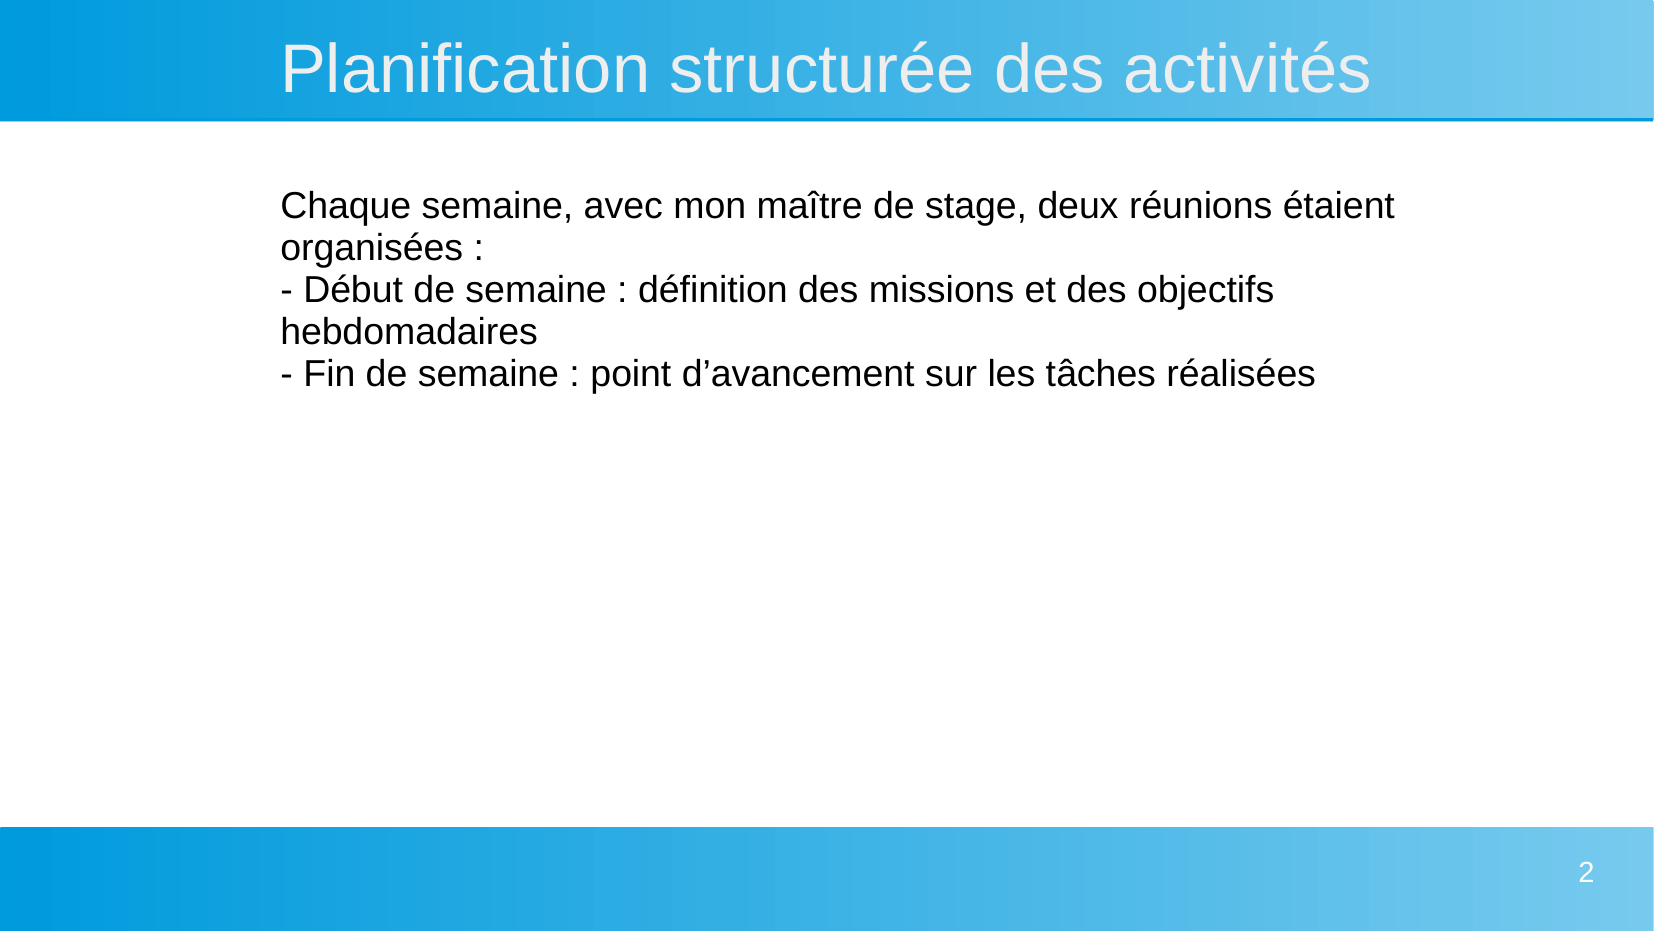

# Planification structurée des activités
Chaque semaine, avec mon maître de stage, deux réunions étaient organisées :
- Début de semaine : définition des missions et des objectifs hebdomadaires
- Fin de semaine : point d’avancement sur les tâches réalisées
2